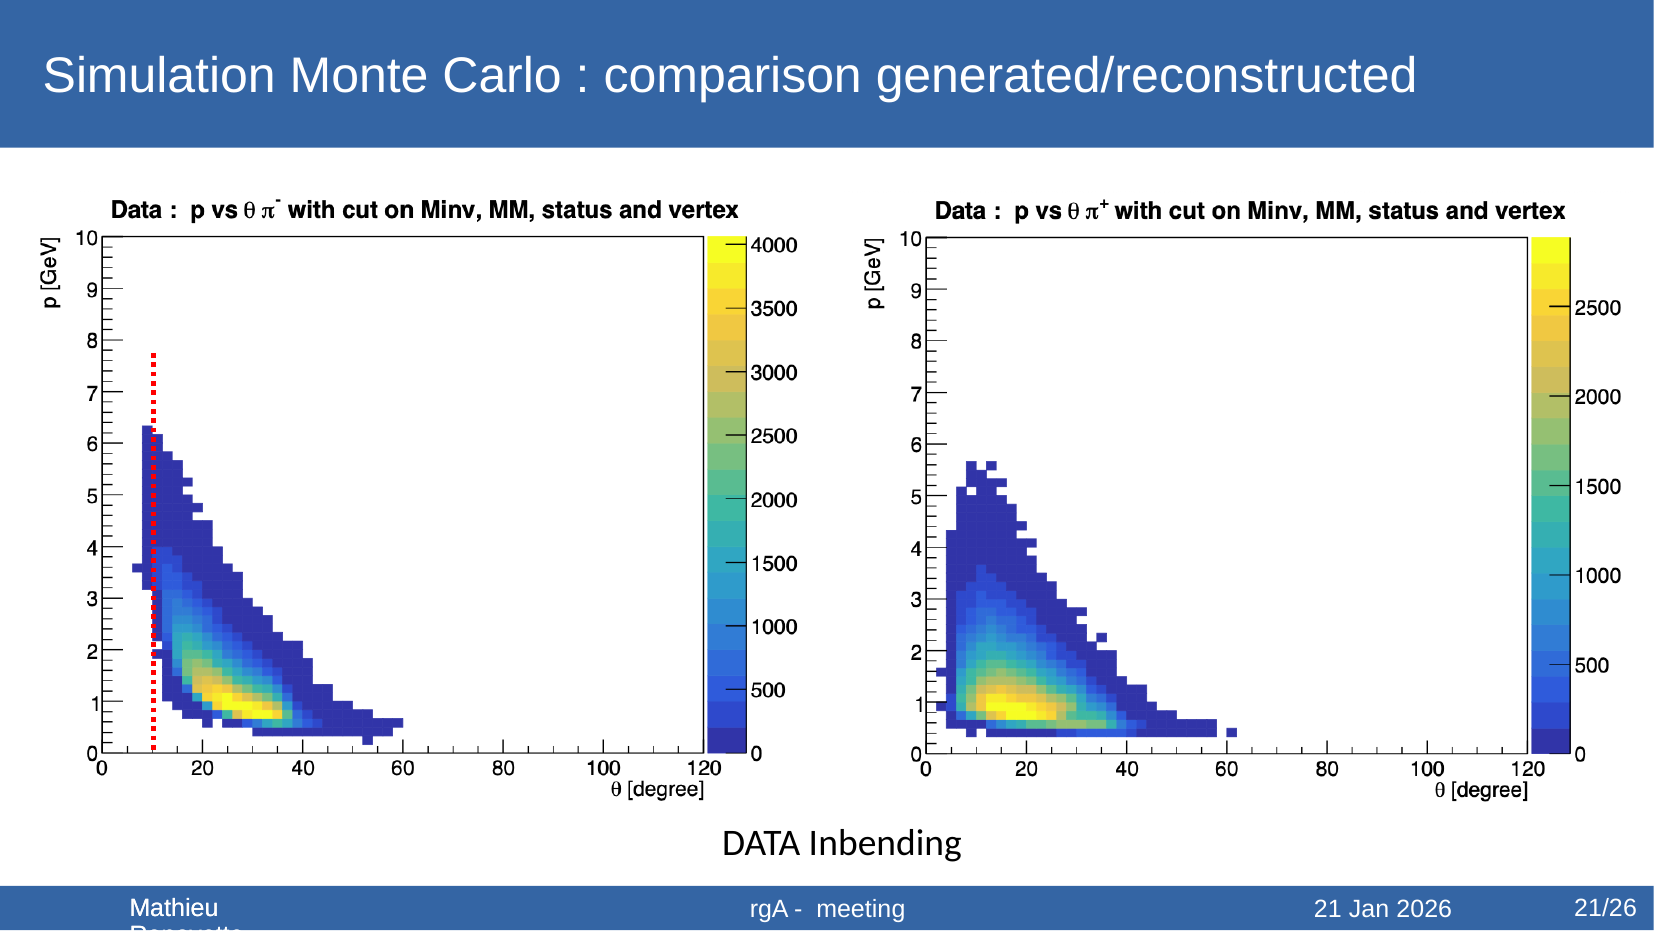

Simulation Monte Carlo : comparison generated/reconstructed
DATA Inbending
Mathieu Ronayette
21/26
Mathieu Ronayette
rgA - meeting
21 Jan 2026